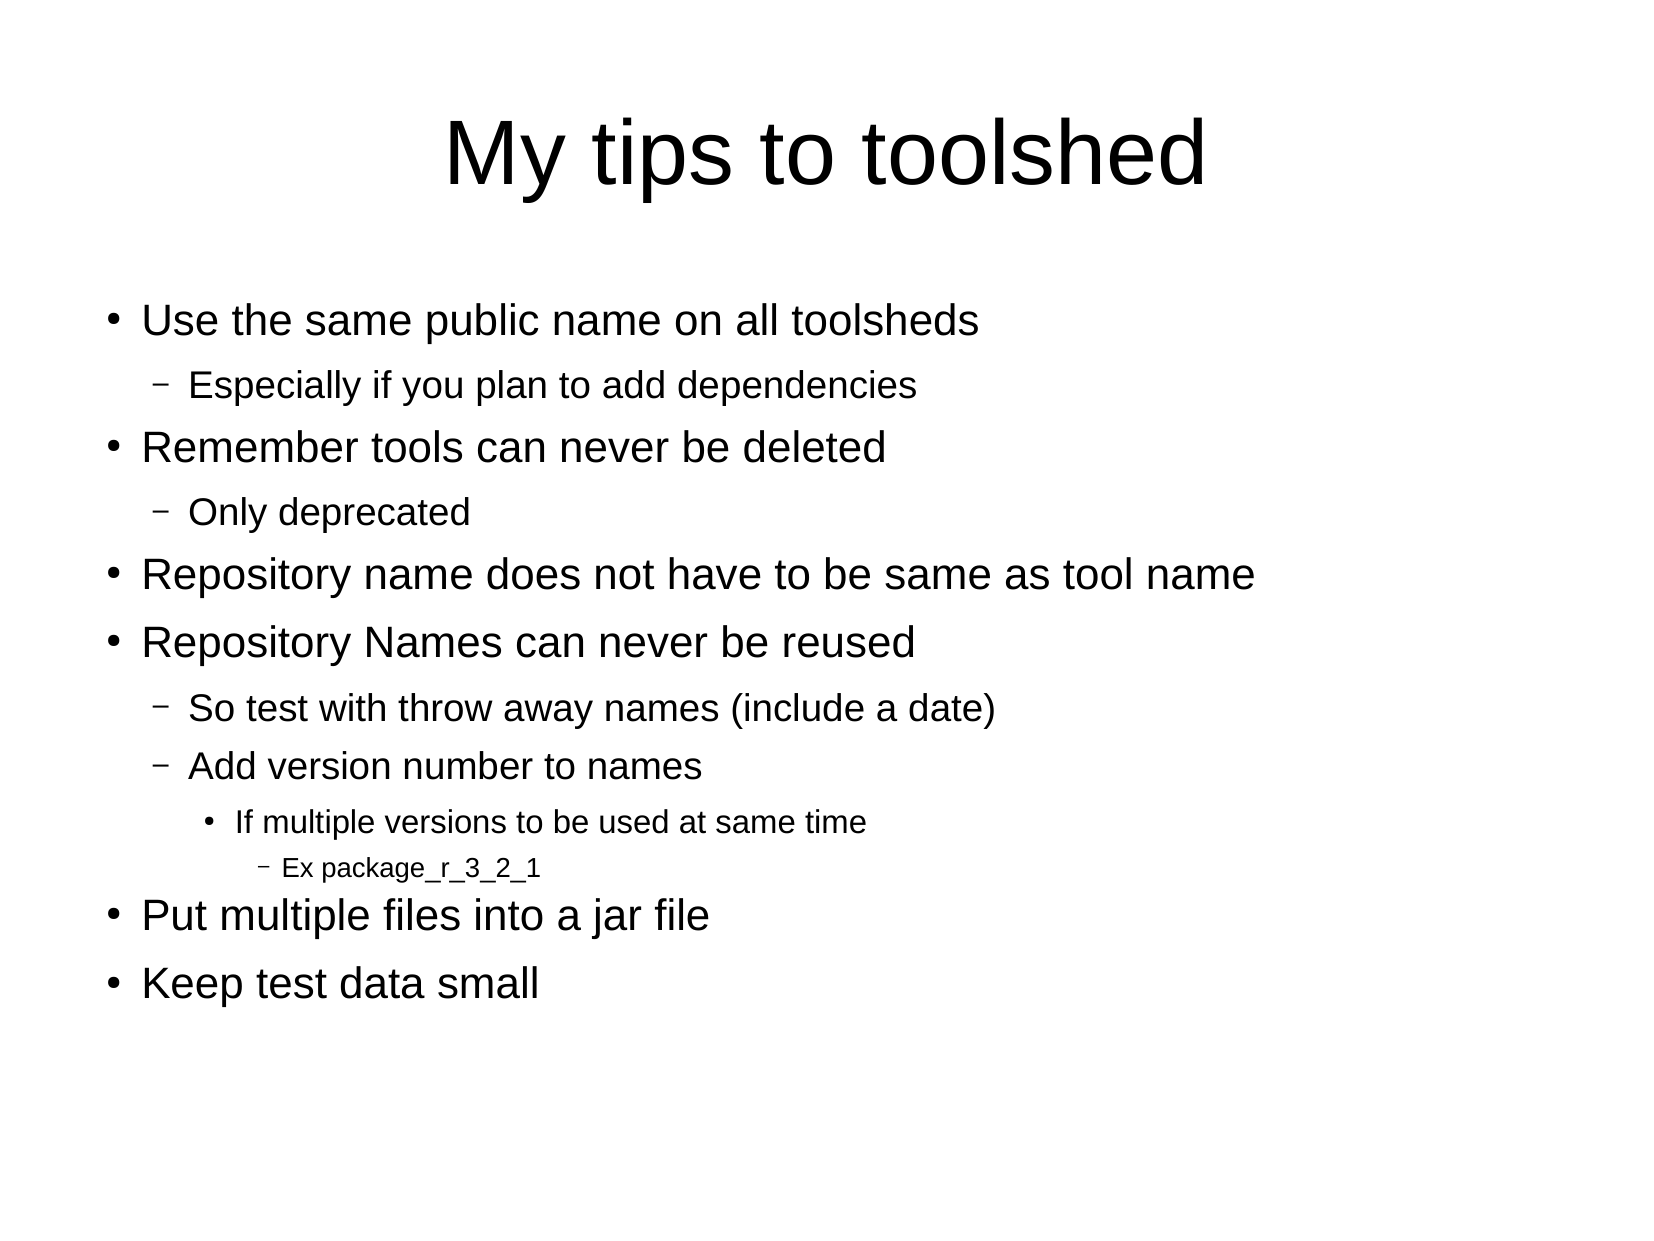

# My tips to toolshed
Use the same public name on all toolsheds
Especially if you plan to add dependencies
Remember tools can never be deleted
Only deprecated
Repository name does not have to be same as tool name
Repository Names can never be reused
So test with throw away names (include a date)
Add version number to names
If multiple versions to be used at same time
Ex package_r_3_2_1
Put multiple files into a jar file
Keep test data small